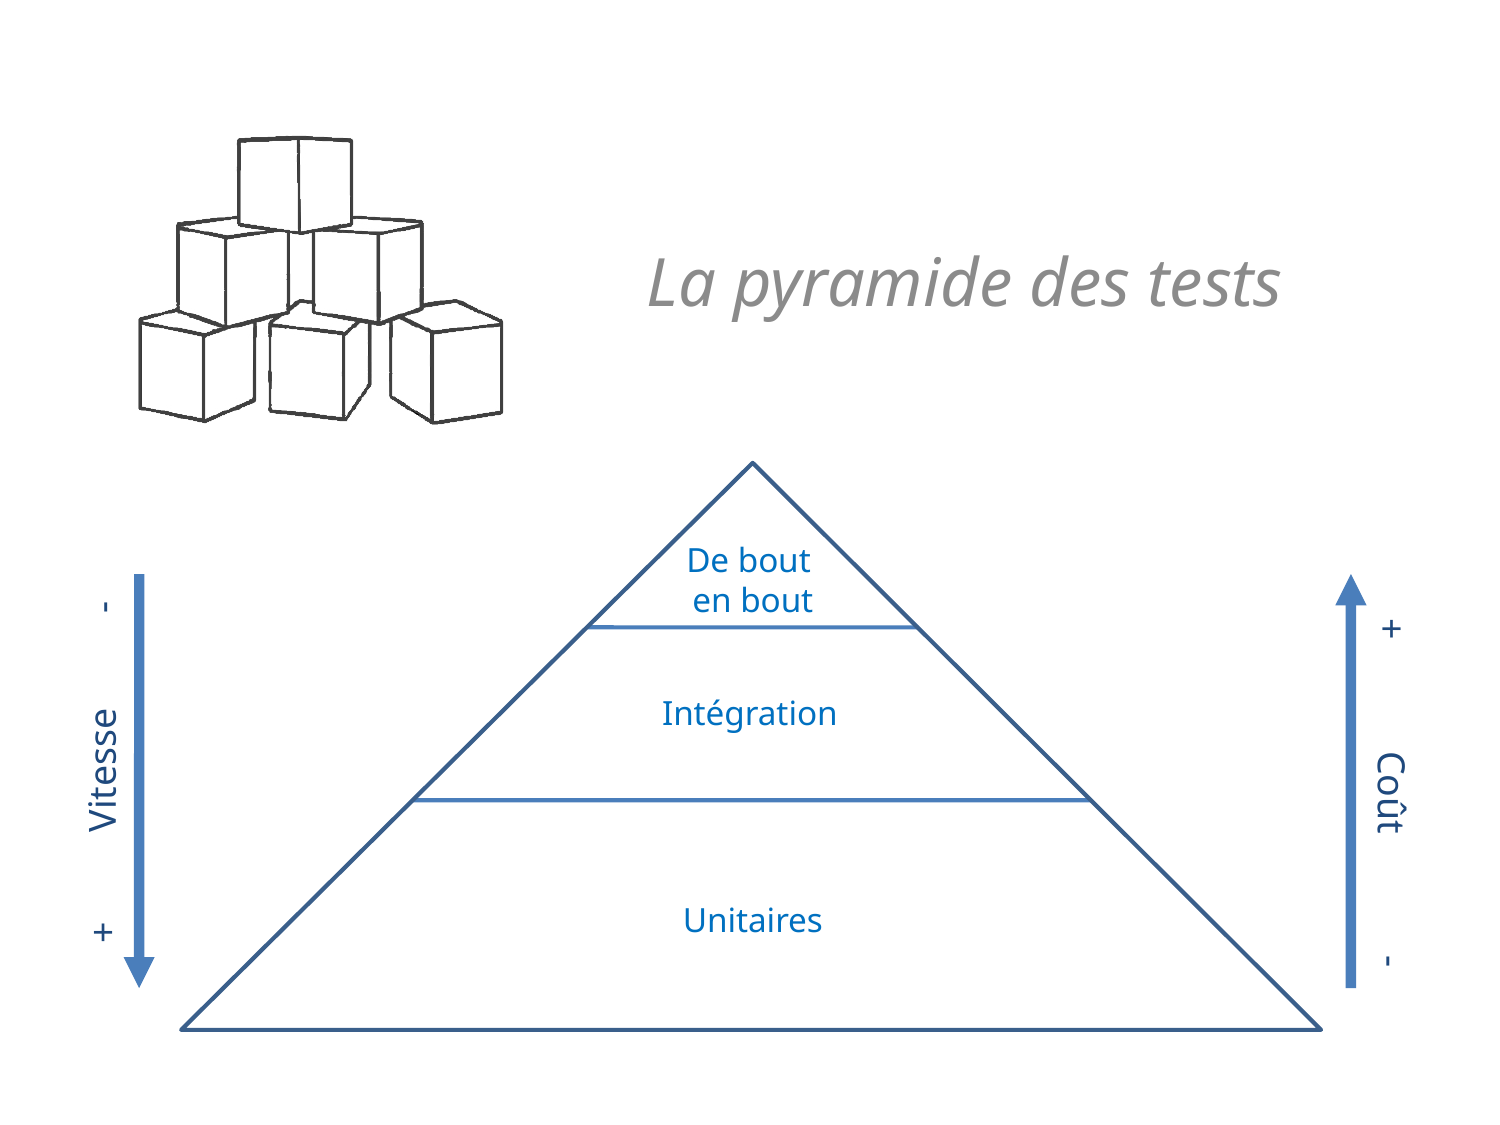

La pyramide des tests
De bout
en bout
-
+
Intégration
Vitesse
Coût
Unitaires
+
-